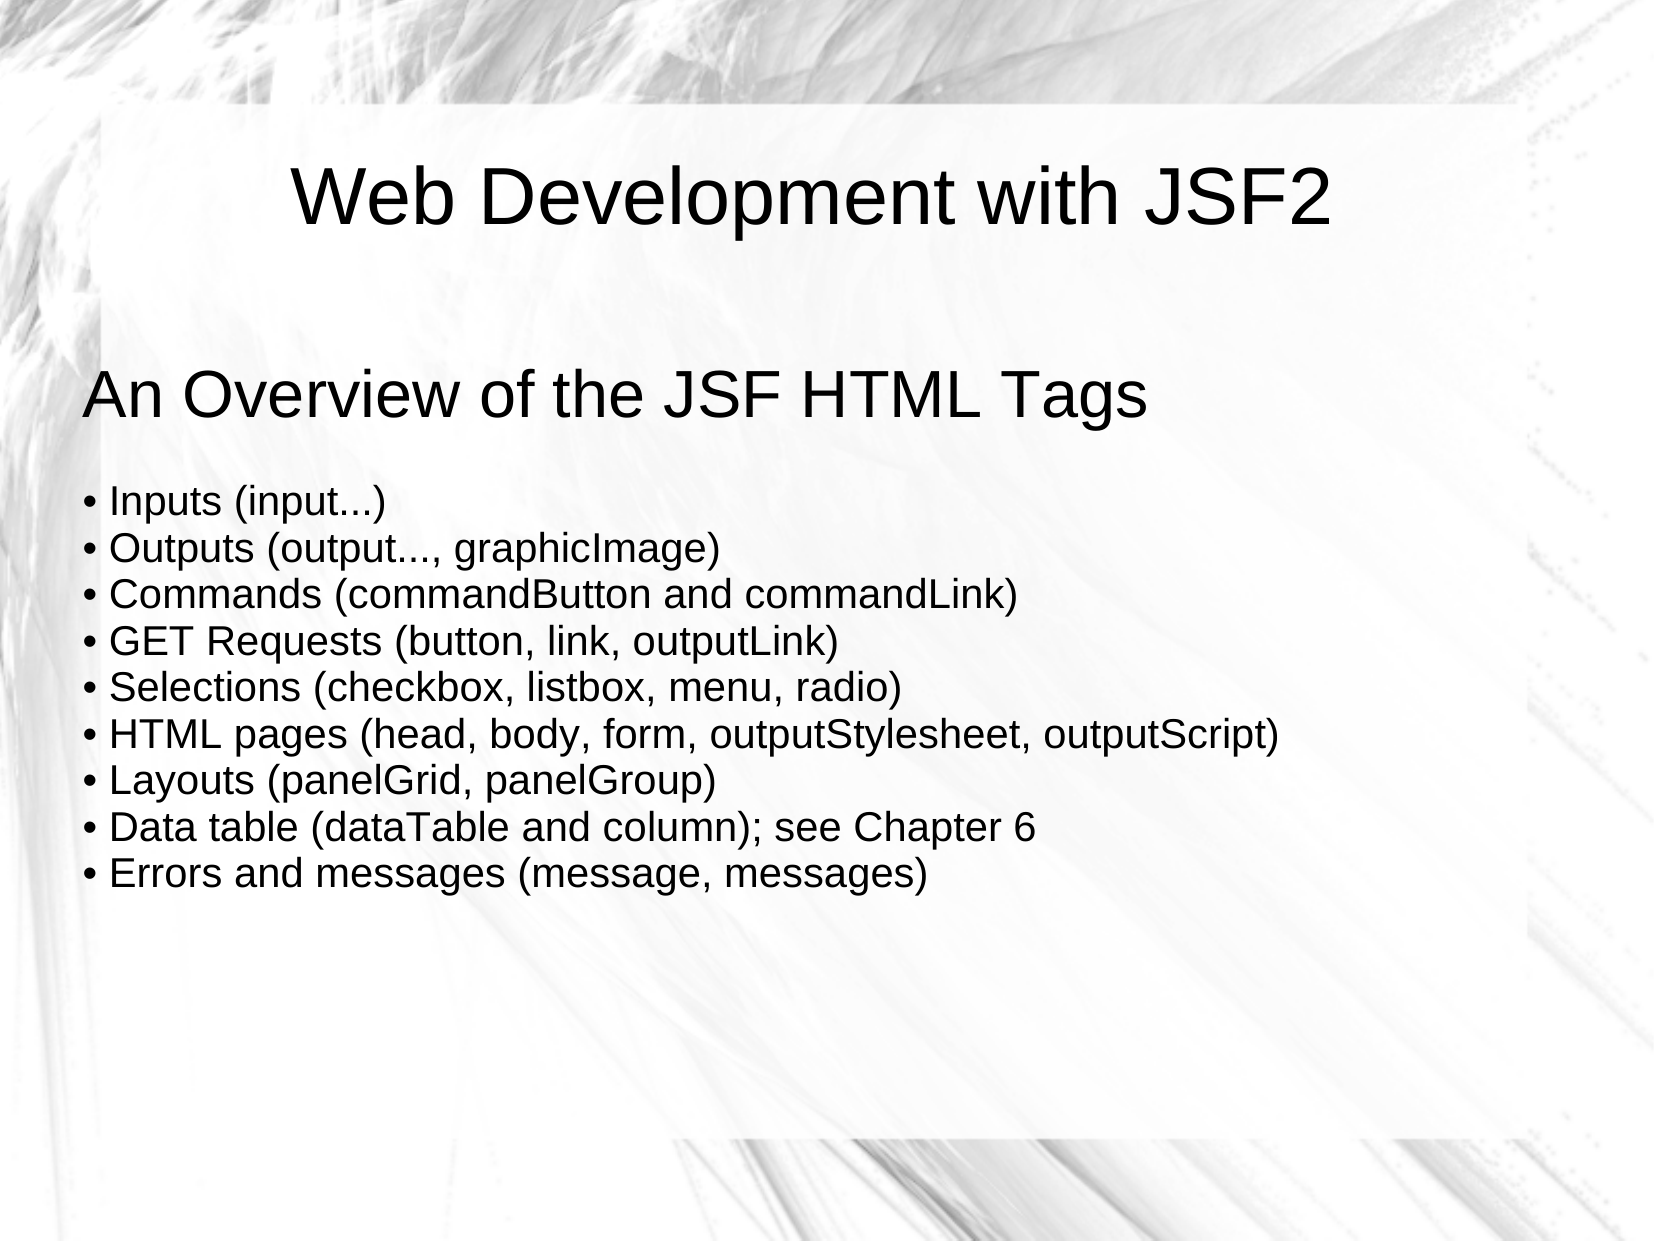

# Web Development with JSF2
An Overview of the JSF HTML Tags
• Inputs (input...)
• Outputs (output..., graphicImage)
• Commands (commandButton and commandLink)
• GET Requests (button, link, outputLink)
• Selections (checkbox, listbox, menu, radio)
• HTML pages (head, body, form, outputStylesheet, outputScript)
• Layouts (panelGrid, panelGroup)
• Data table (dataTable and column); see Chapter 6
• Errors and messages (message, messages)